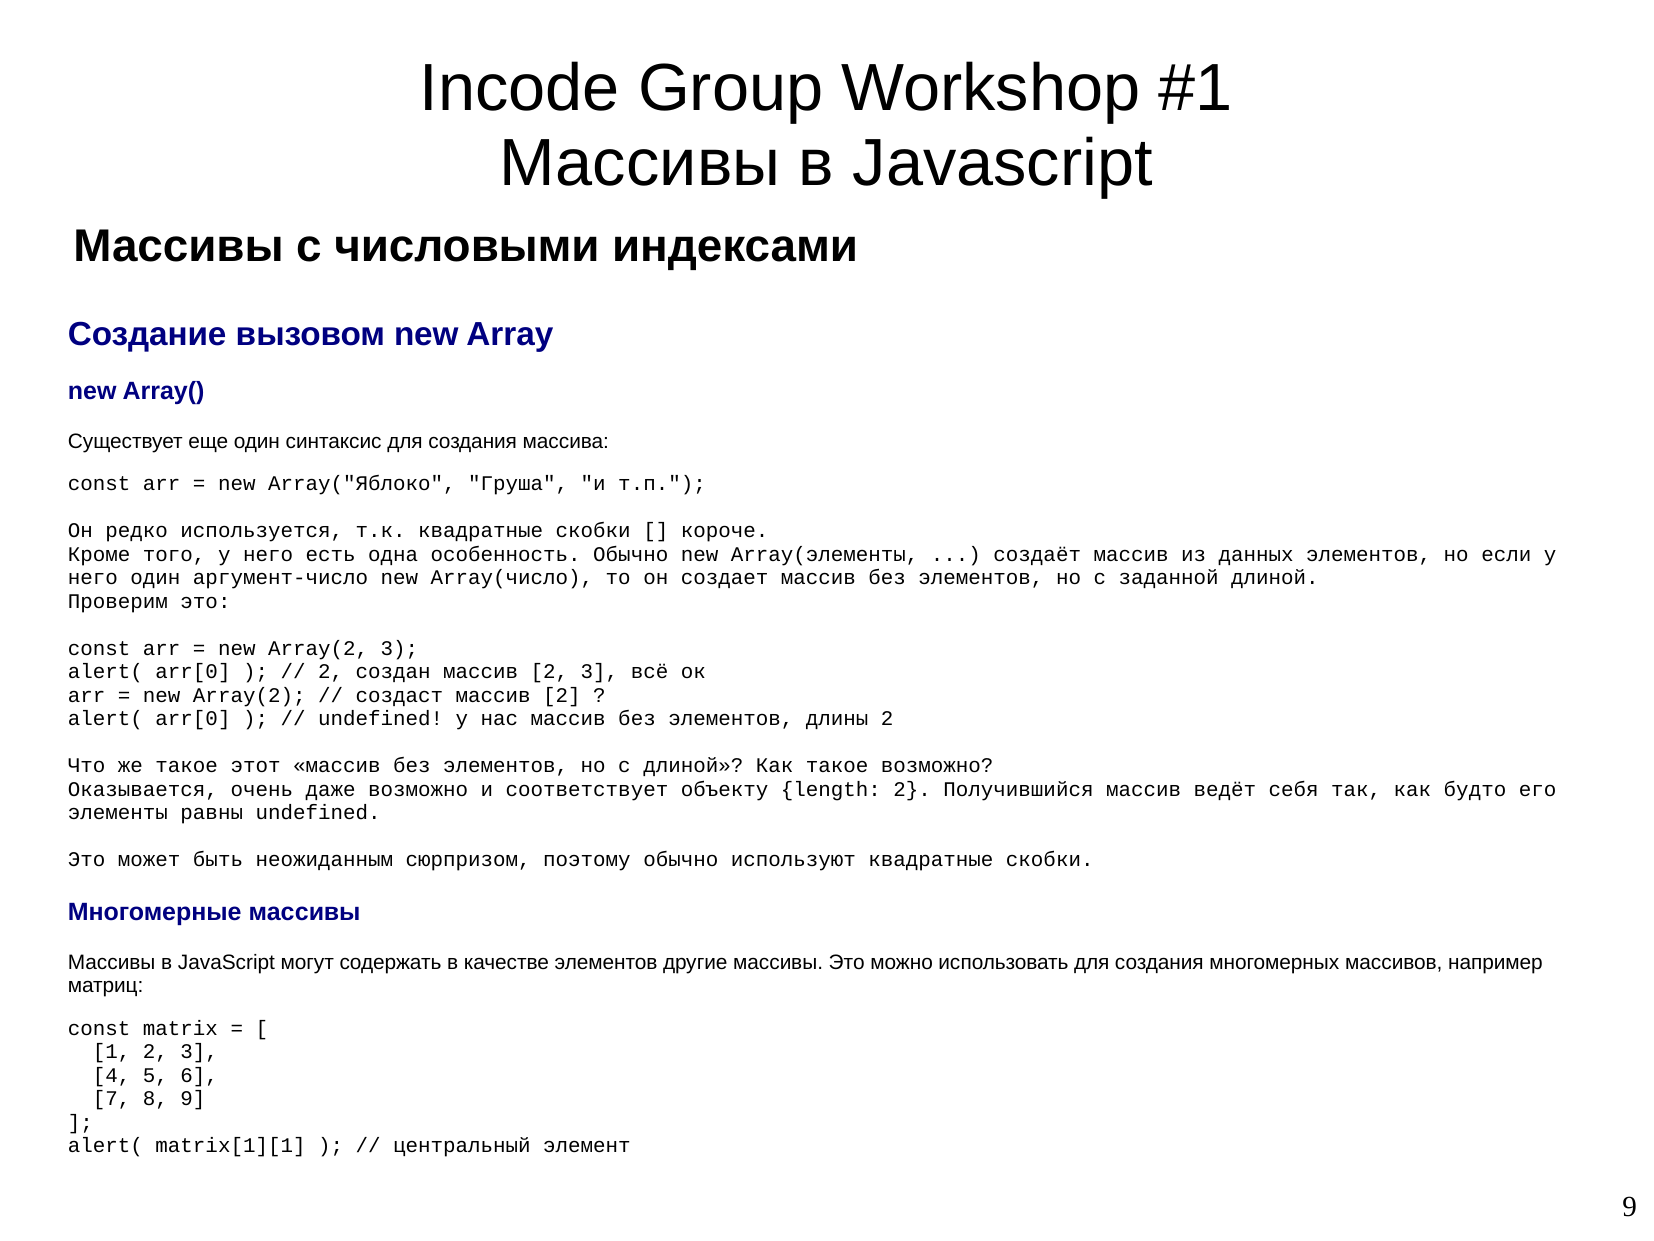

# Incode Group Workshop #1 Массивы в Javascript
Массивы с числовыми индексами
Создание вызовом new Array
new Array()
Существует еще один синтаксис для создания массива:
const arr = new Array("Яблоко", "Груша", "и т.п.");
Он редко используется, т.к. квадратные скобки [] короче.
Кроме того, у него есть одна особенность. Обычно new Array(элементы, ...) создаёт массив из данных элементов, но если у него один аргумент-число new Array(число), то он создает массив без элементов, но с заданной длиной.
Проверим это:
const arr = new Array(2, 3);
alert( arr[0] ); // 2, создан массив [2, 3], всё ок
arr = new Array(2); // создаст массив [2] ?
alert( arr[0] ); // undefined! у нас массив без элементов, длины 2
Что же такое этот «массив без элементов, но с длиной»? Как такое возможно?
Оказывается, очень даже возможно и соответствует объекту {length: 2}. Получившийся массив ведёт себя так, как будто его элементы равны undefined.
Это может быть неожиданным сюрпризом, поэтому обычно используют квадратные скобки.
Многомерные массивы
Массивы в JavaScript могут содержать в качестве элементов другие массивы. Это можно использовать для создания многомерных массивов, например матриц:
const matrix = [
 [1, 2, 3],
 [4, 5, 6],
 [7, 8, 9]
];
alert( matrix[1][1] ); // центральный элемент
9